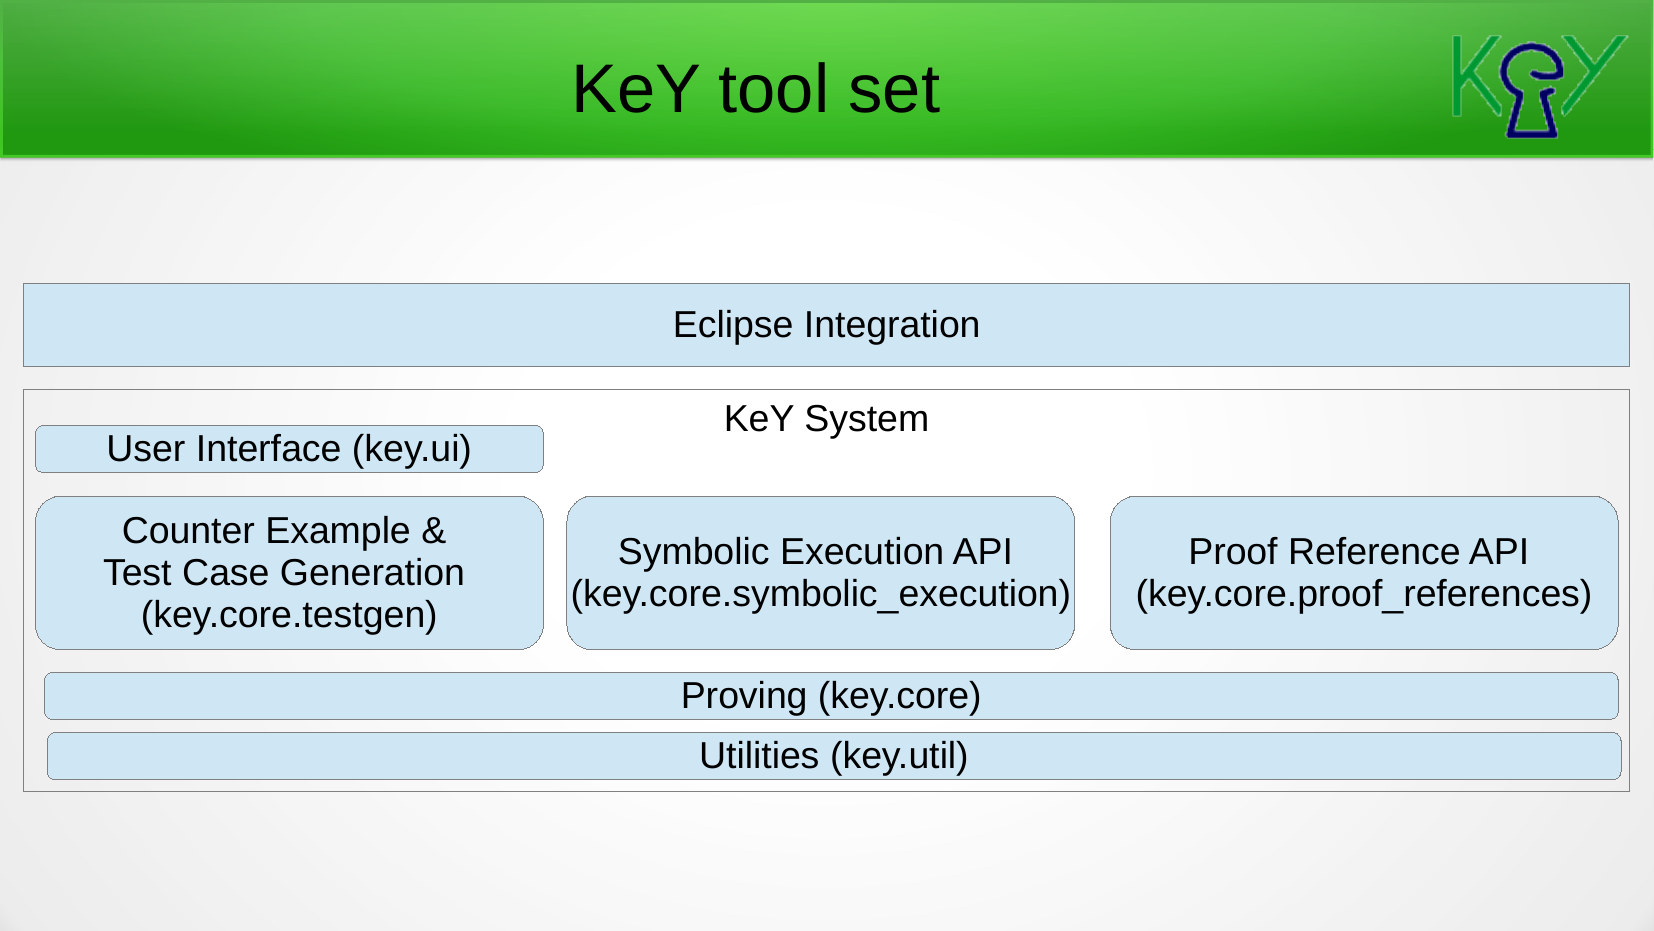

# KeY tool set
Eclipse Integration
KeY System
User Interface (key.ui)
Counter Example &
Test Case Generation
(key.core.testgen)
Symbolic Execution API
(key.core.symbolic_execution)
Proof Reference API
(key.core.proof_references)
Proving (key.core)
Utilities (key.util)